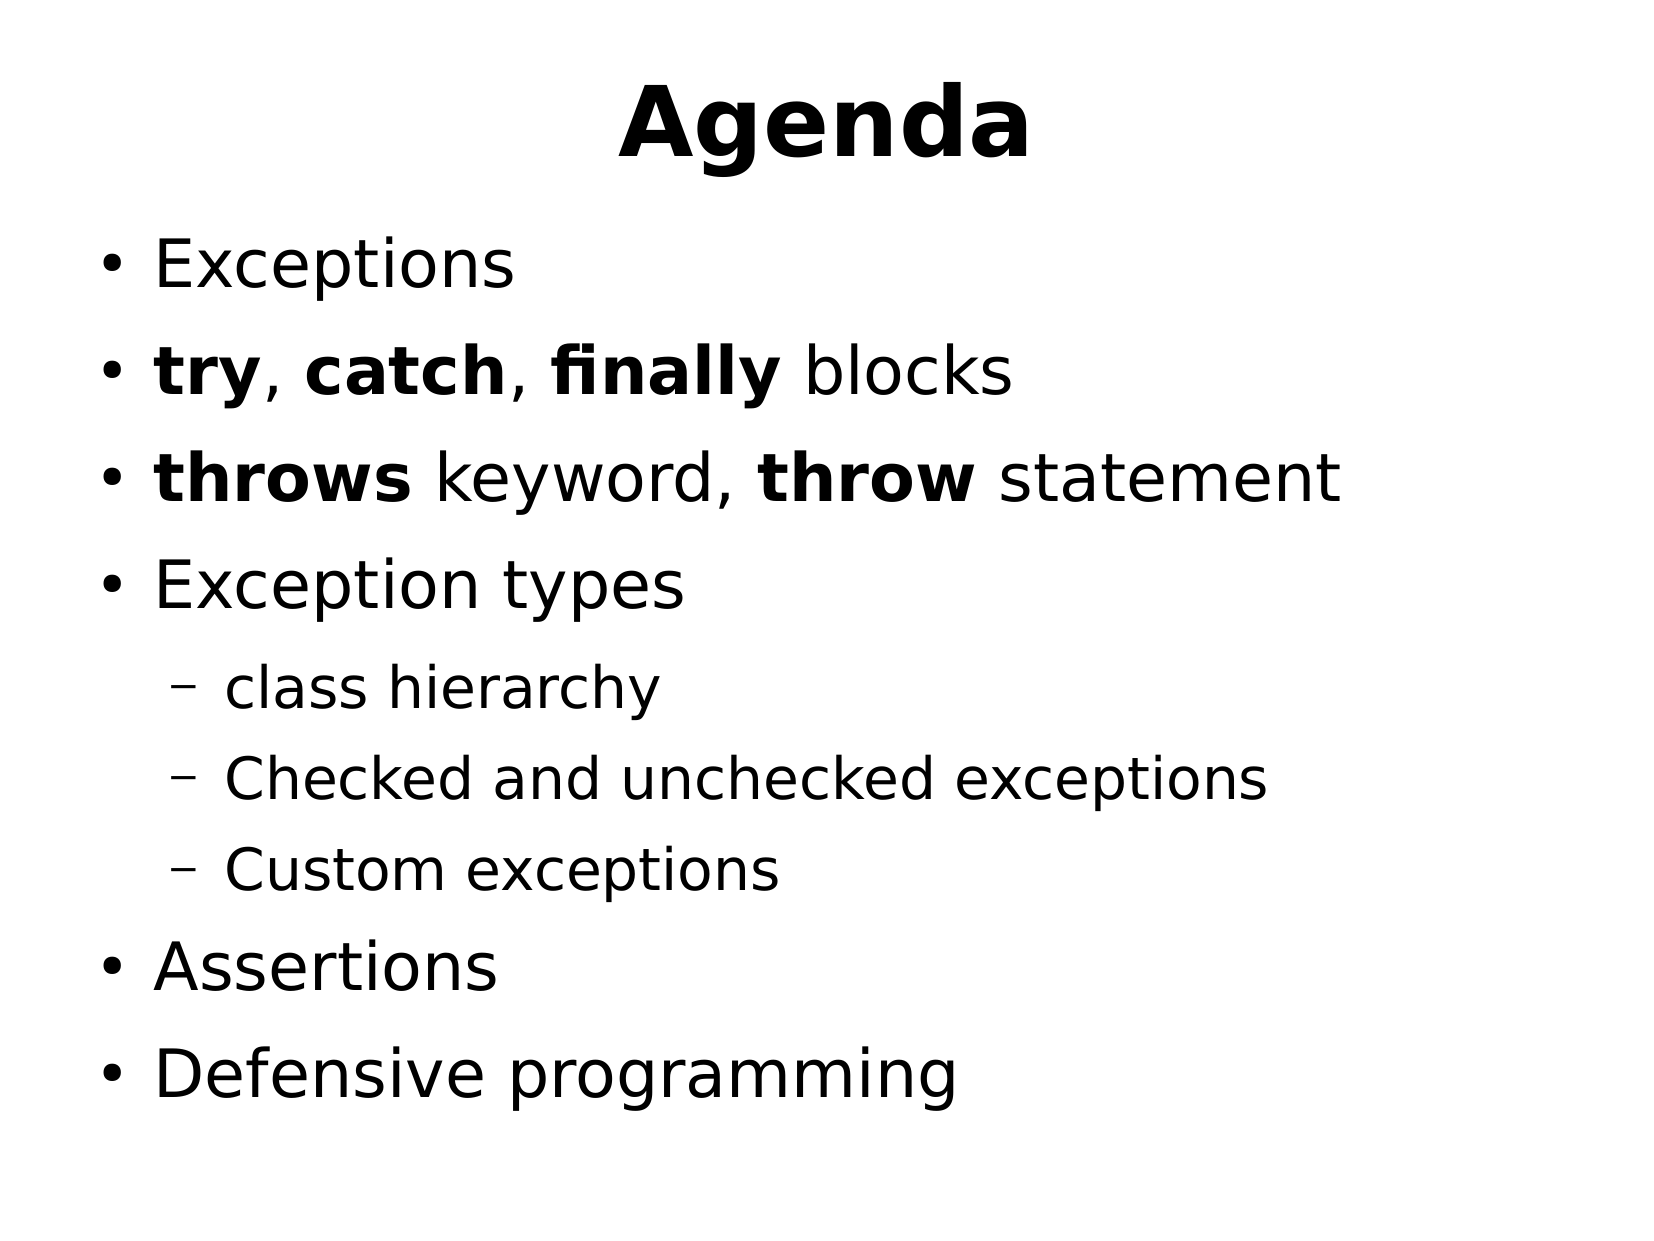

# Agenda
Exceptions
try, catch, finally blocks
throws keyword, throw statement
Exception types
class hierarchy
Checked and unchecked exceptions
Custom exceptions
Assertions
Defensive programming